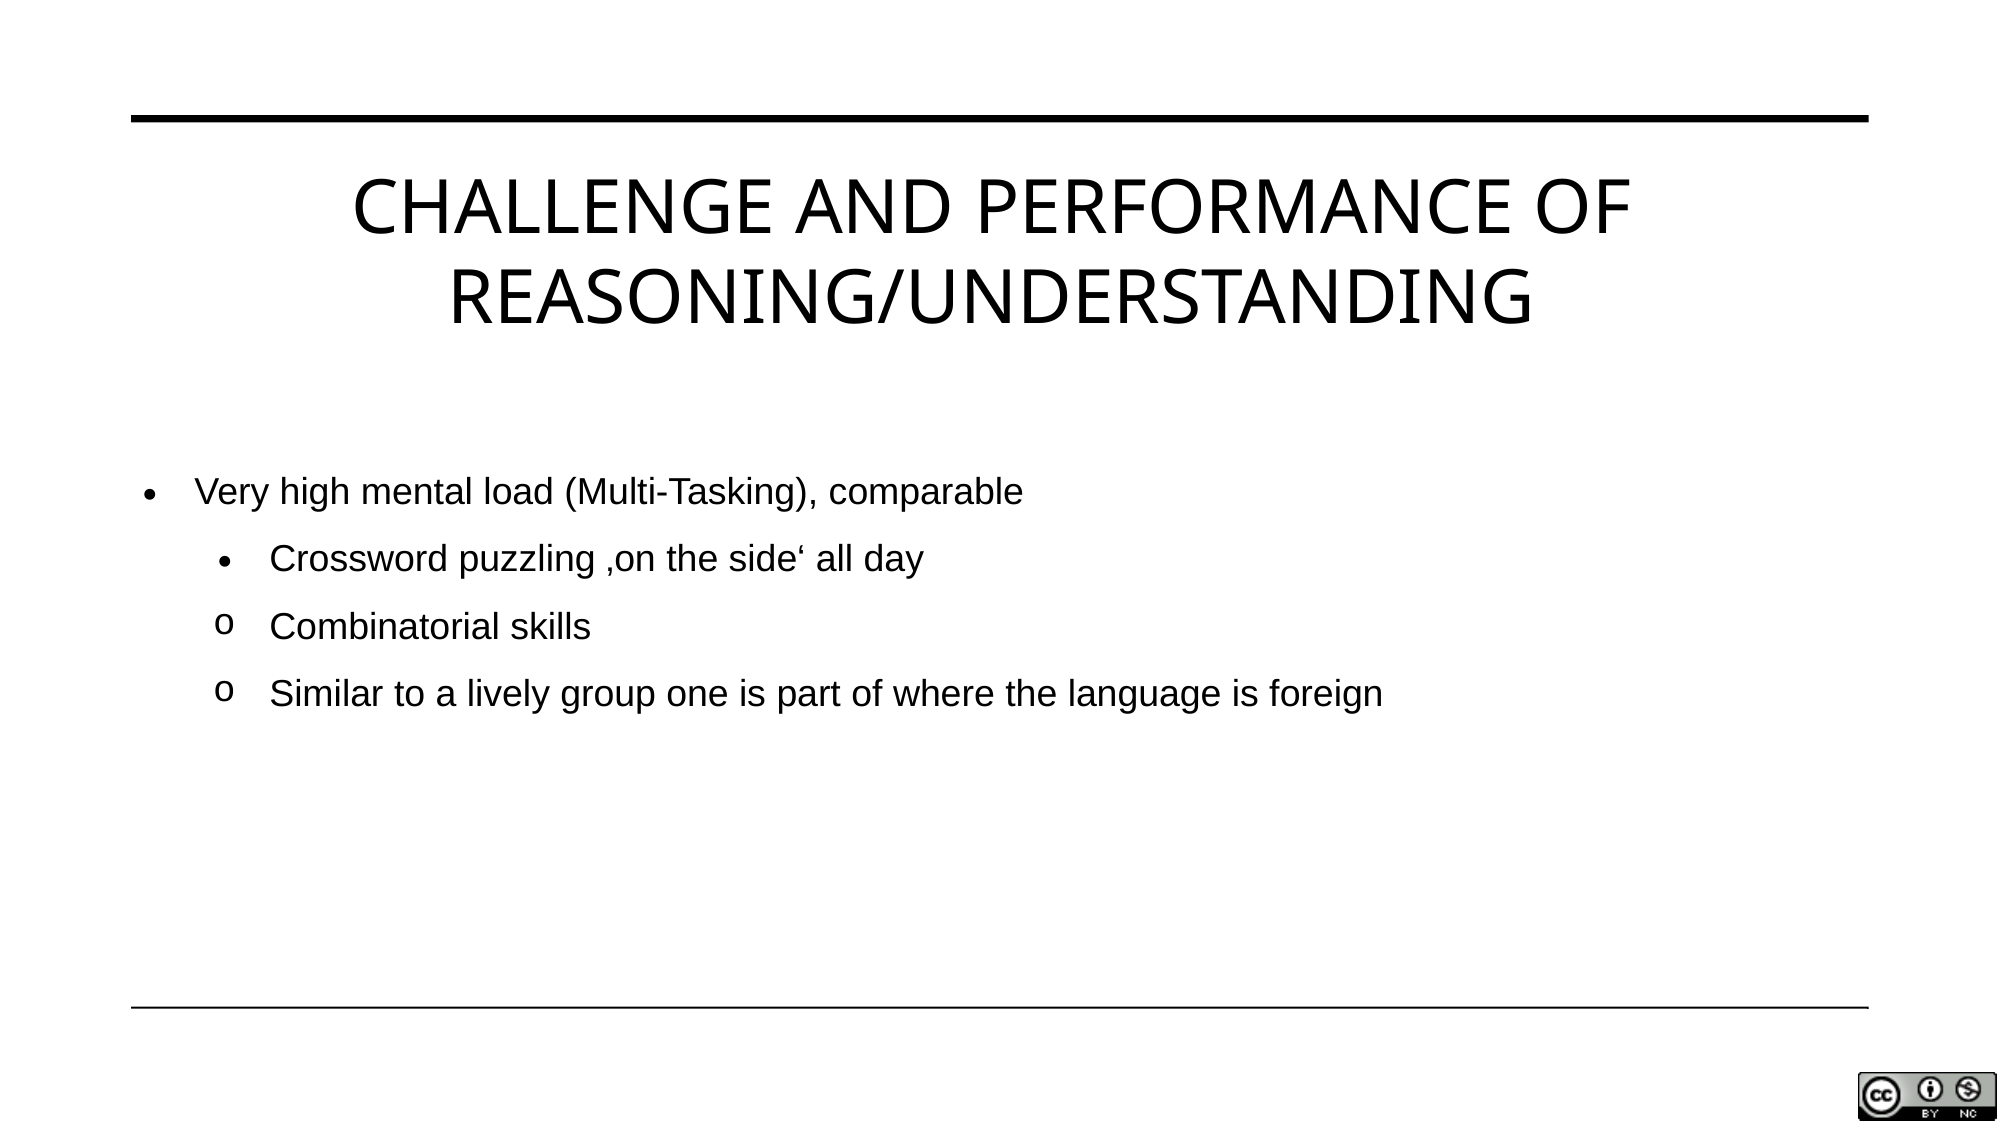

# CHALLENGE AND PERFORMANCE OF REASONING/UNDERSTANDING
Very high mental load (Multi-Tasking), comparable
Crossword puzzling ‚on the side‘ all day
Combinatorial skills
Similar to a lively group one is part of where the language is foreign